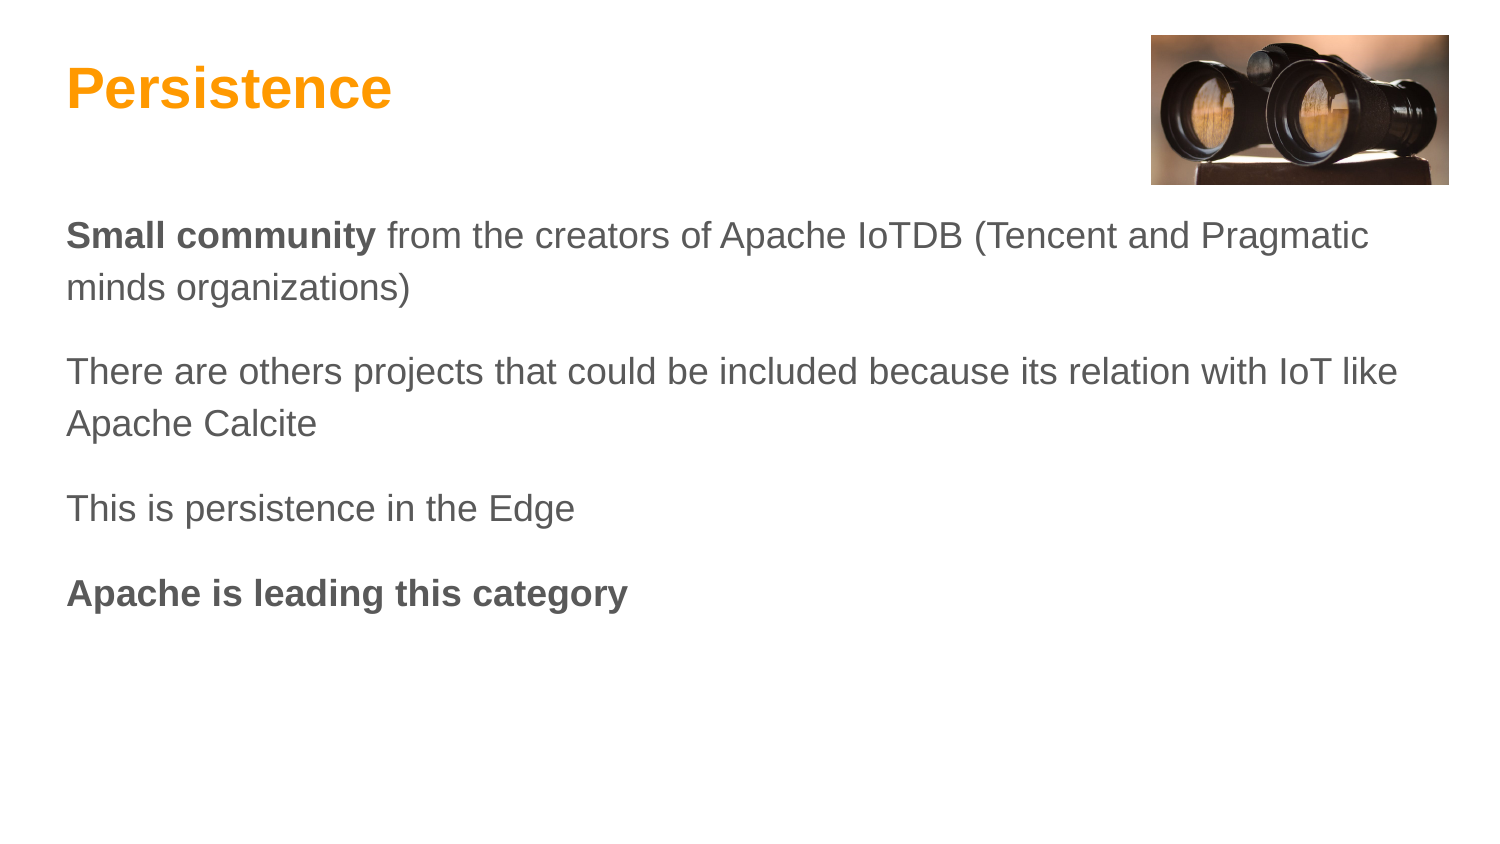

# Persistence
Small community from the creators of Apache IoTDB (Tencent and Pragmatic minds organizations)
There are others projects that could be included because its relation with IoT like Apache Calcite
This is persistence in the Edge
Apache is leading this category